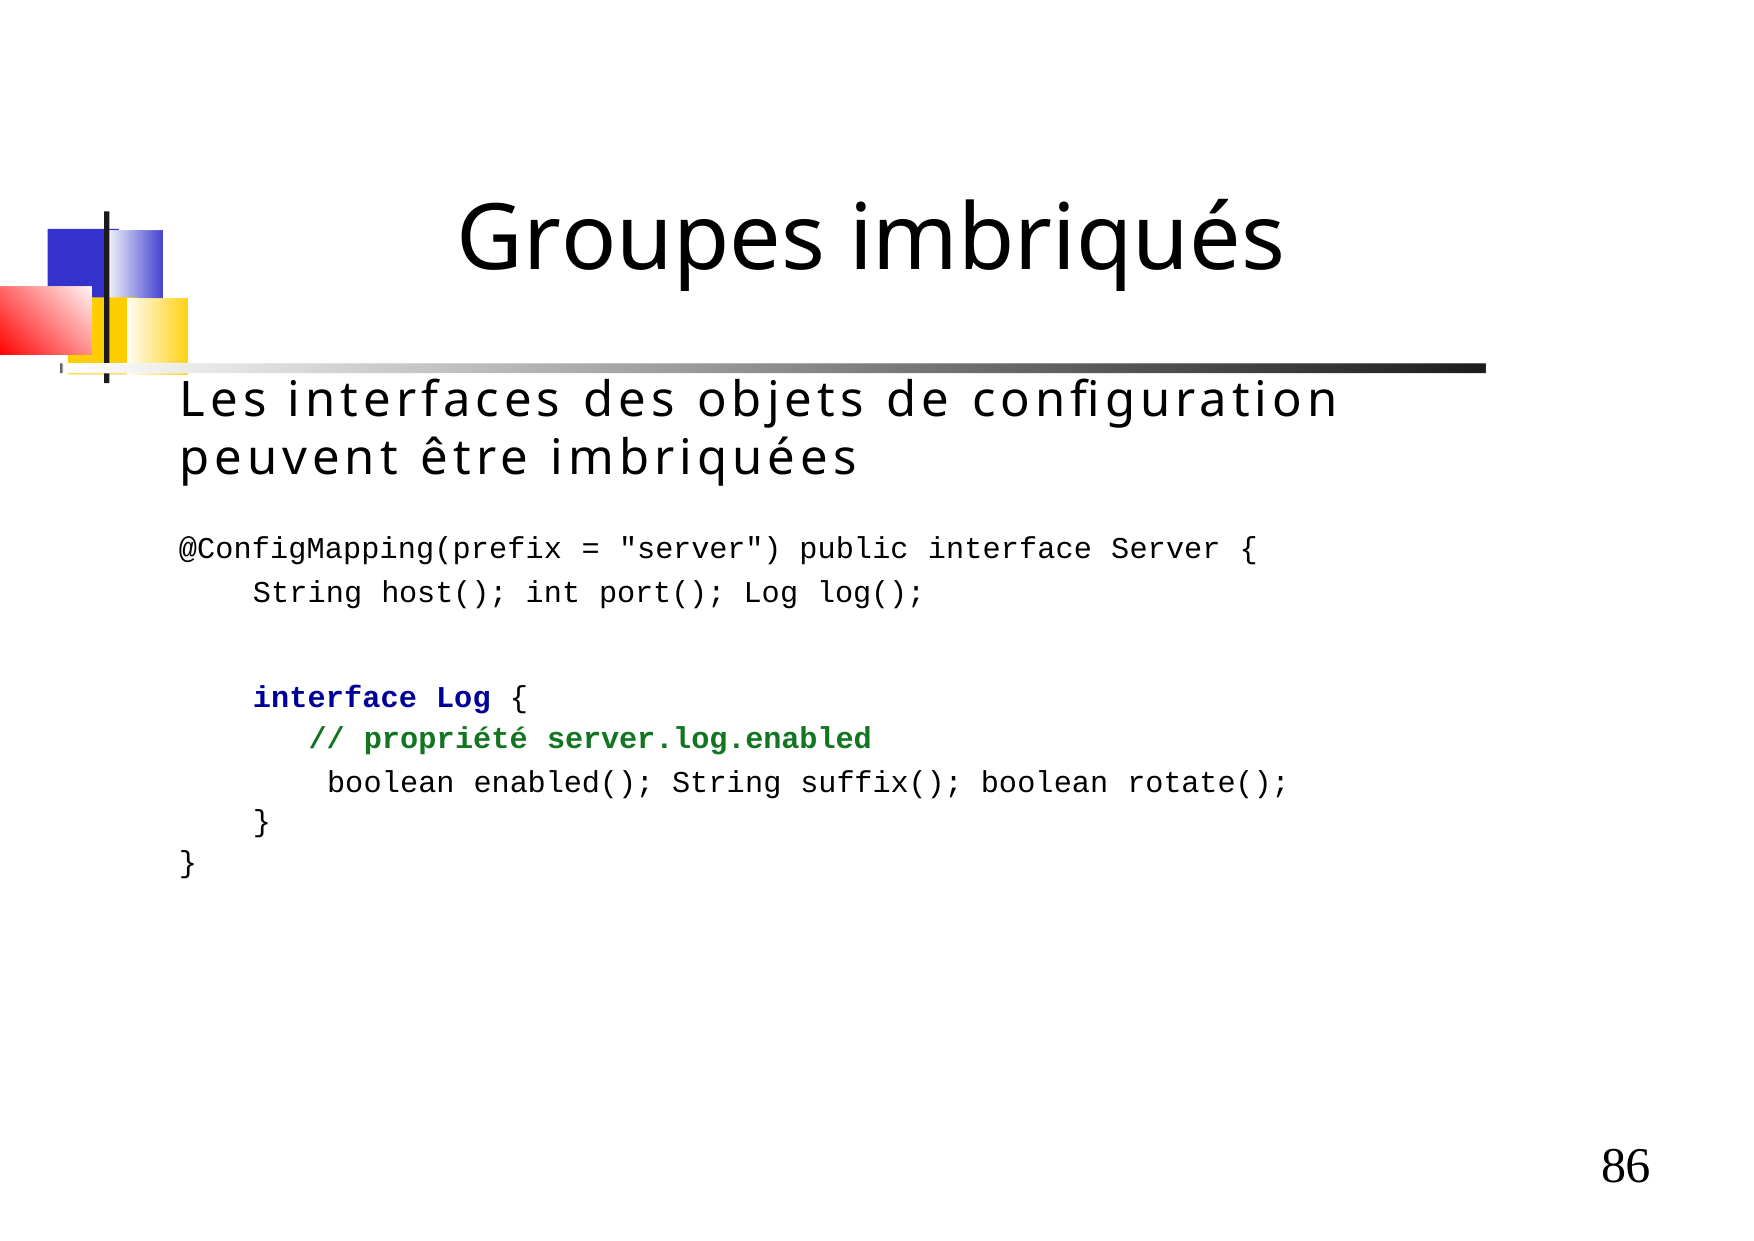

# Groupes imbriqués
Les interfaces des objets de configuration peuvent être imbriquées
@ConfigMapping(prefix = "server") public interface Server {
String host(); int port(); Log log();
interface Log {
// propriété server.log.enabled
boolean enabled(); String suffix(); boolean rotate();
}
}
86